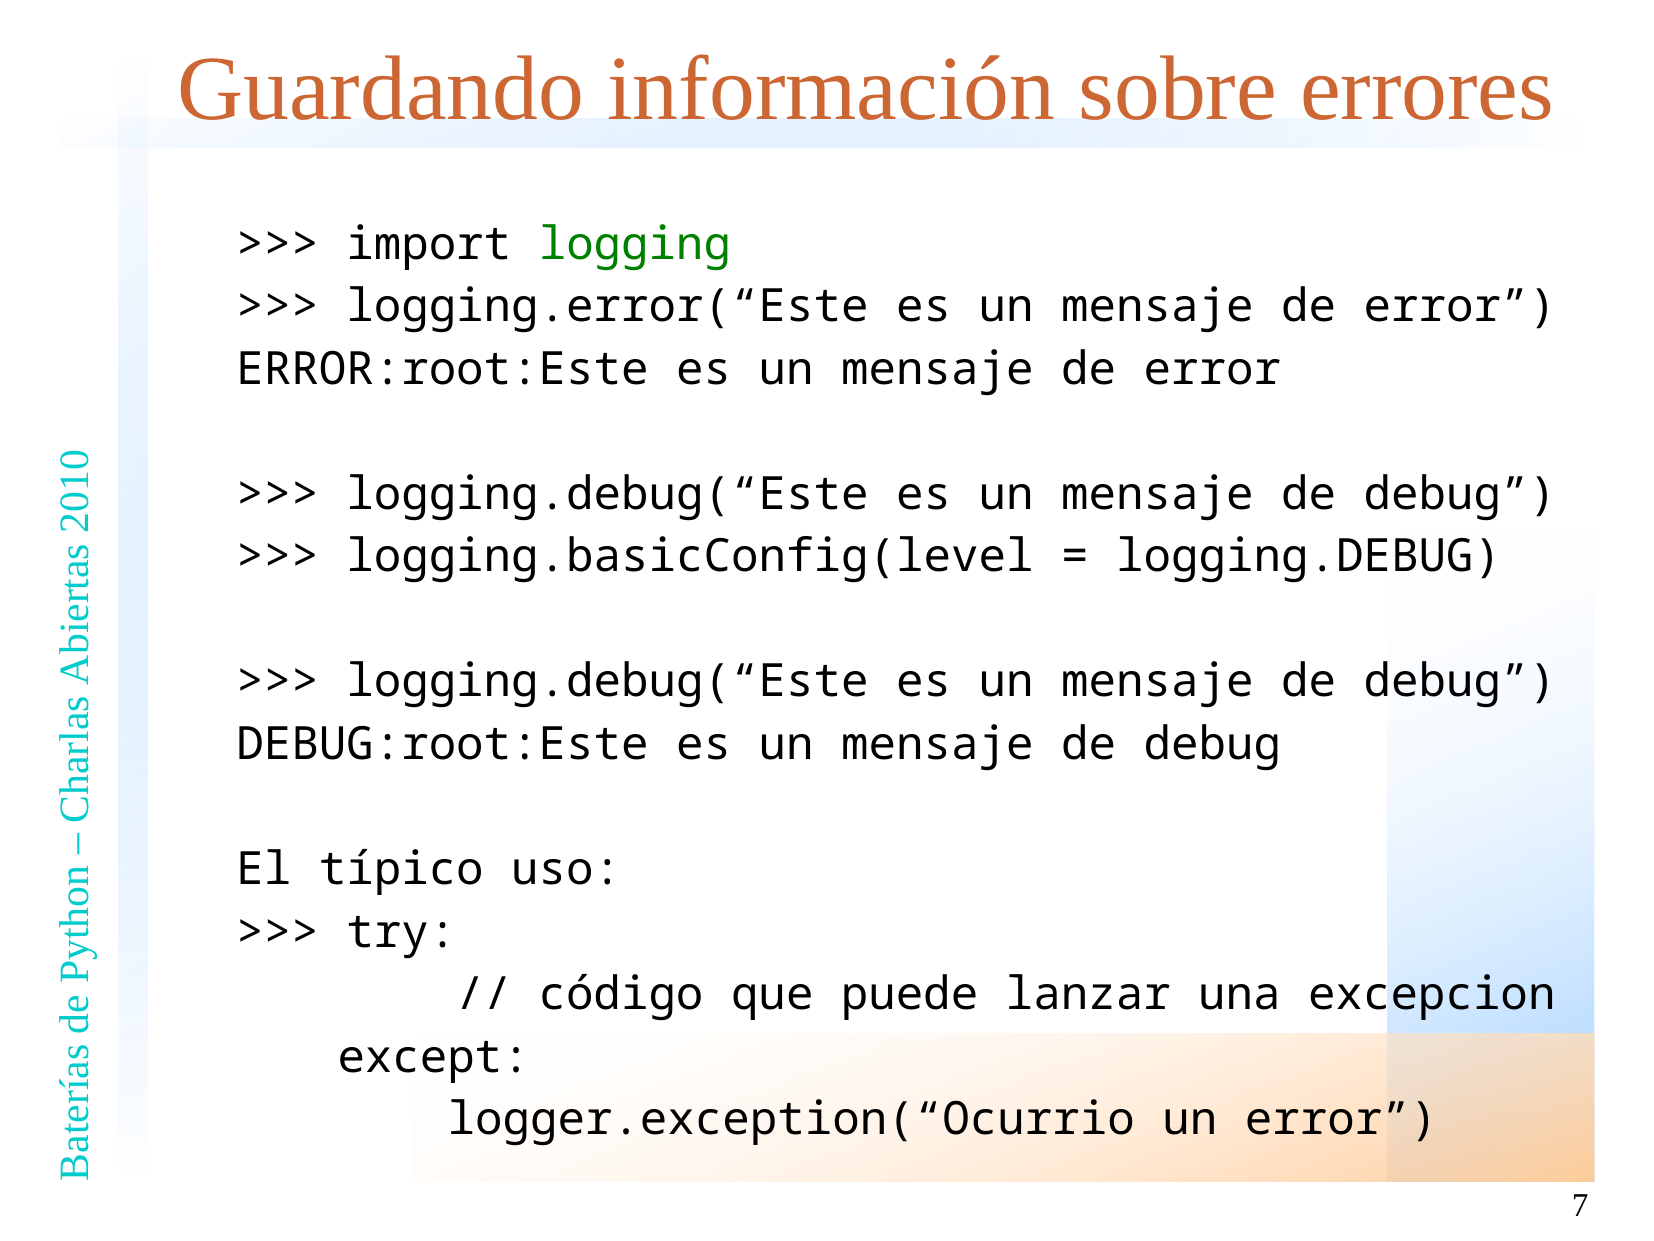

# Guardando información sobre errores
>>> import logging
>>> logging.error(“Este es un mensaje de error”)
ERROR:root:Este es un mensaje de error
>>> logging.debug(“Este es un mensaje de debug”)
>>> logging.basicConfig(level = logging.DEBUG)
>>> logging.debug(“Este es un mensaje de debug”)
DEBUG:root:Este es un mensaje de debug
El típico uso:
>>> try:
 // código que puede lanzar una excepcion
	 except:
 	 logger.exception(“Ocurrio un error”)